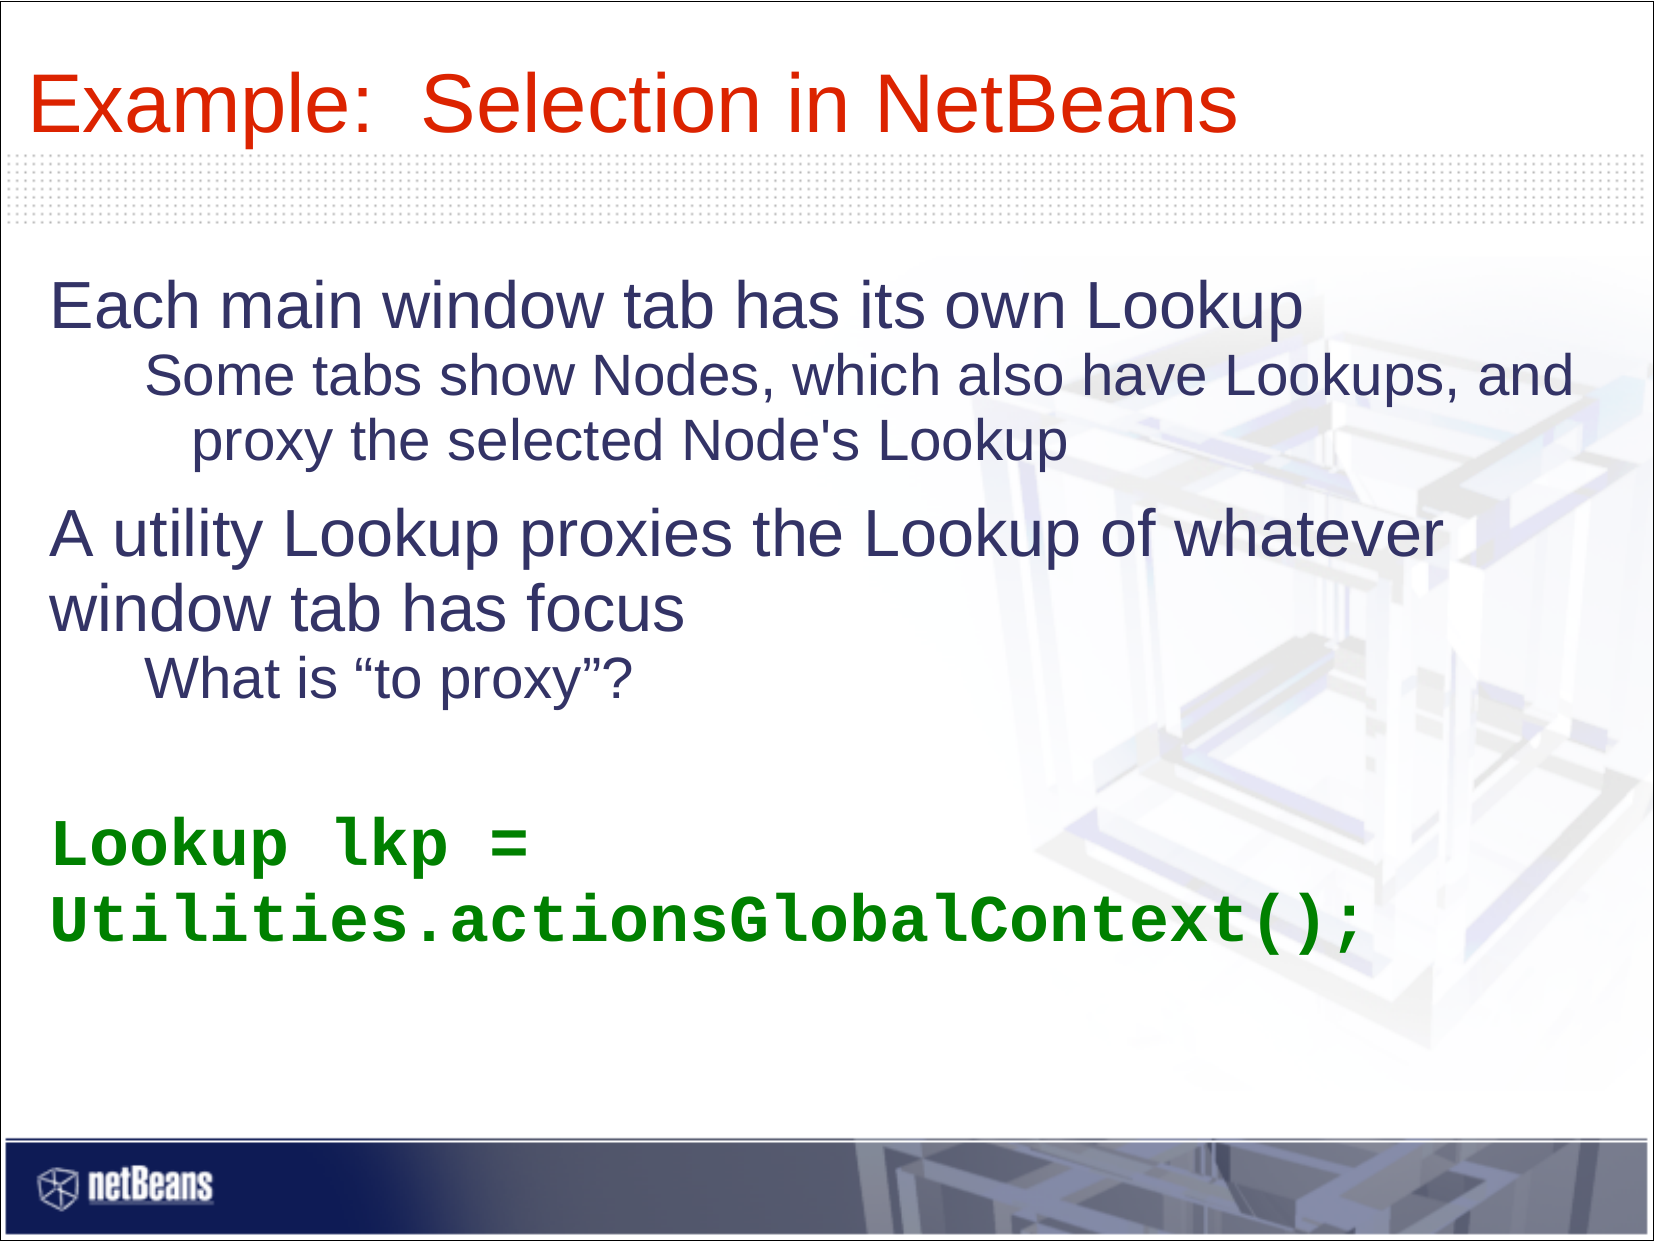

# Example: Selection in NetBeans
Each main window tab has its own Lookup
Some tabs show Nodes, which also have Lookups, and proxy the selected Node's Lookup
A utility Lookup proxies the Lookup of whatever window tab has focus
What is “to proxy”?
Lookup lkp = Utilities.actionsGlobalContext();